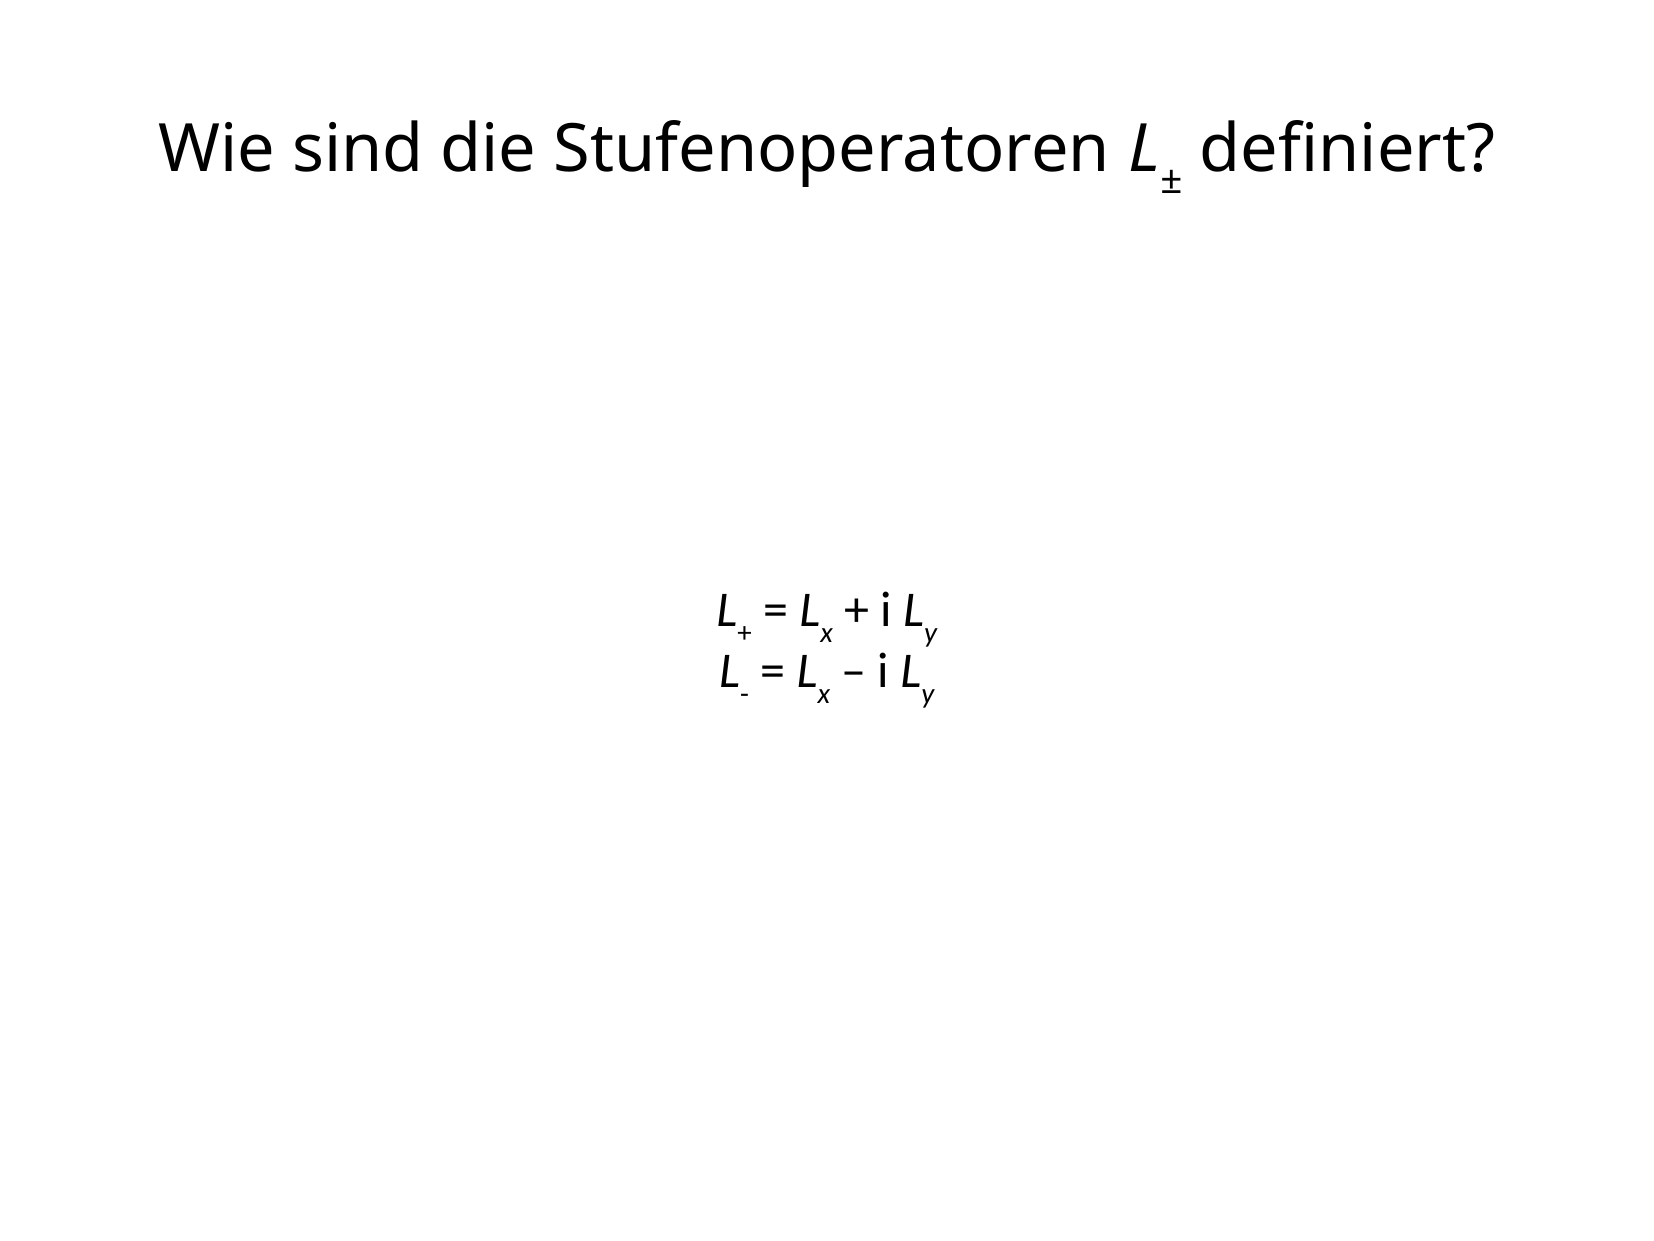

# Wie sind die Stufenoperatoren L± definiert?
L+ = Lx + i Ly
L- = Lx – i Ly